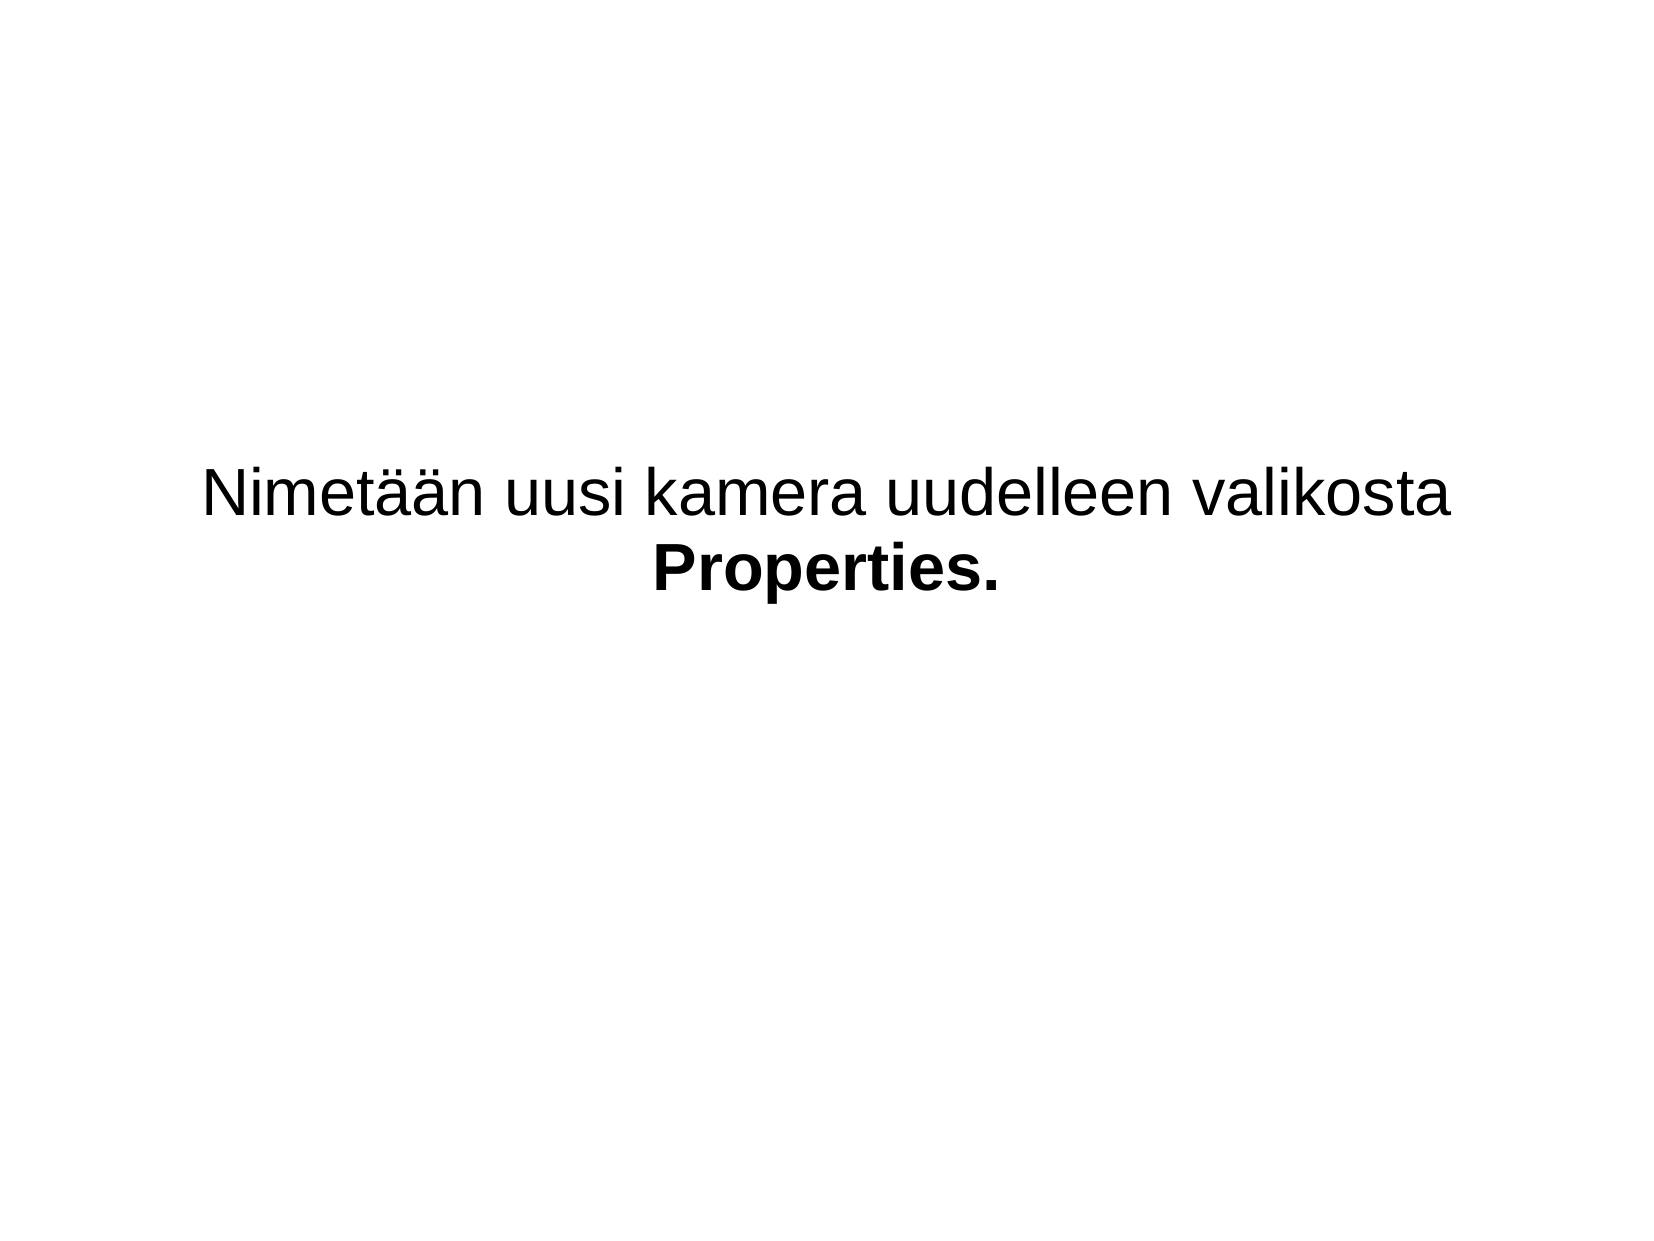

# Nimetään uusi kamera uudelleen valikosta Properties.